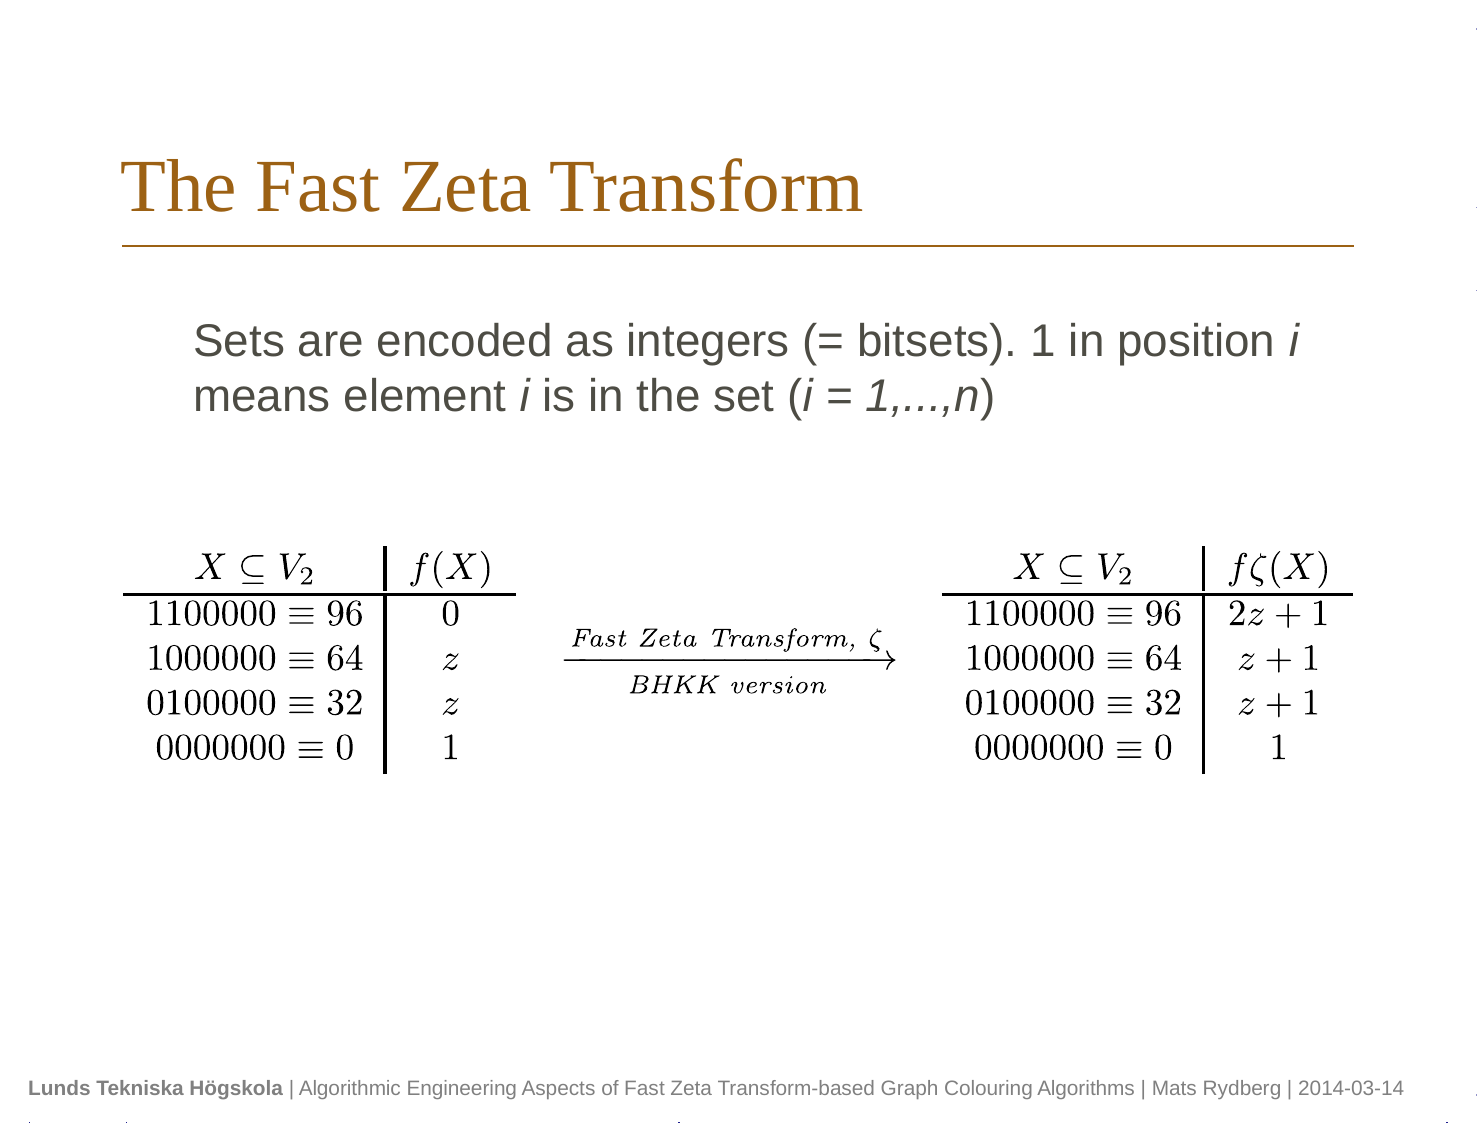

# The Fast Zeta Transform
Sets are encoded as integers (= bitsets). 1 in position i means element i is in the set (i = 1,...,n)